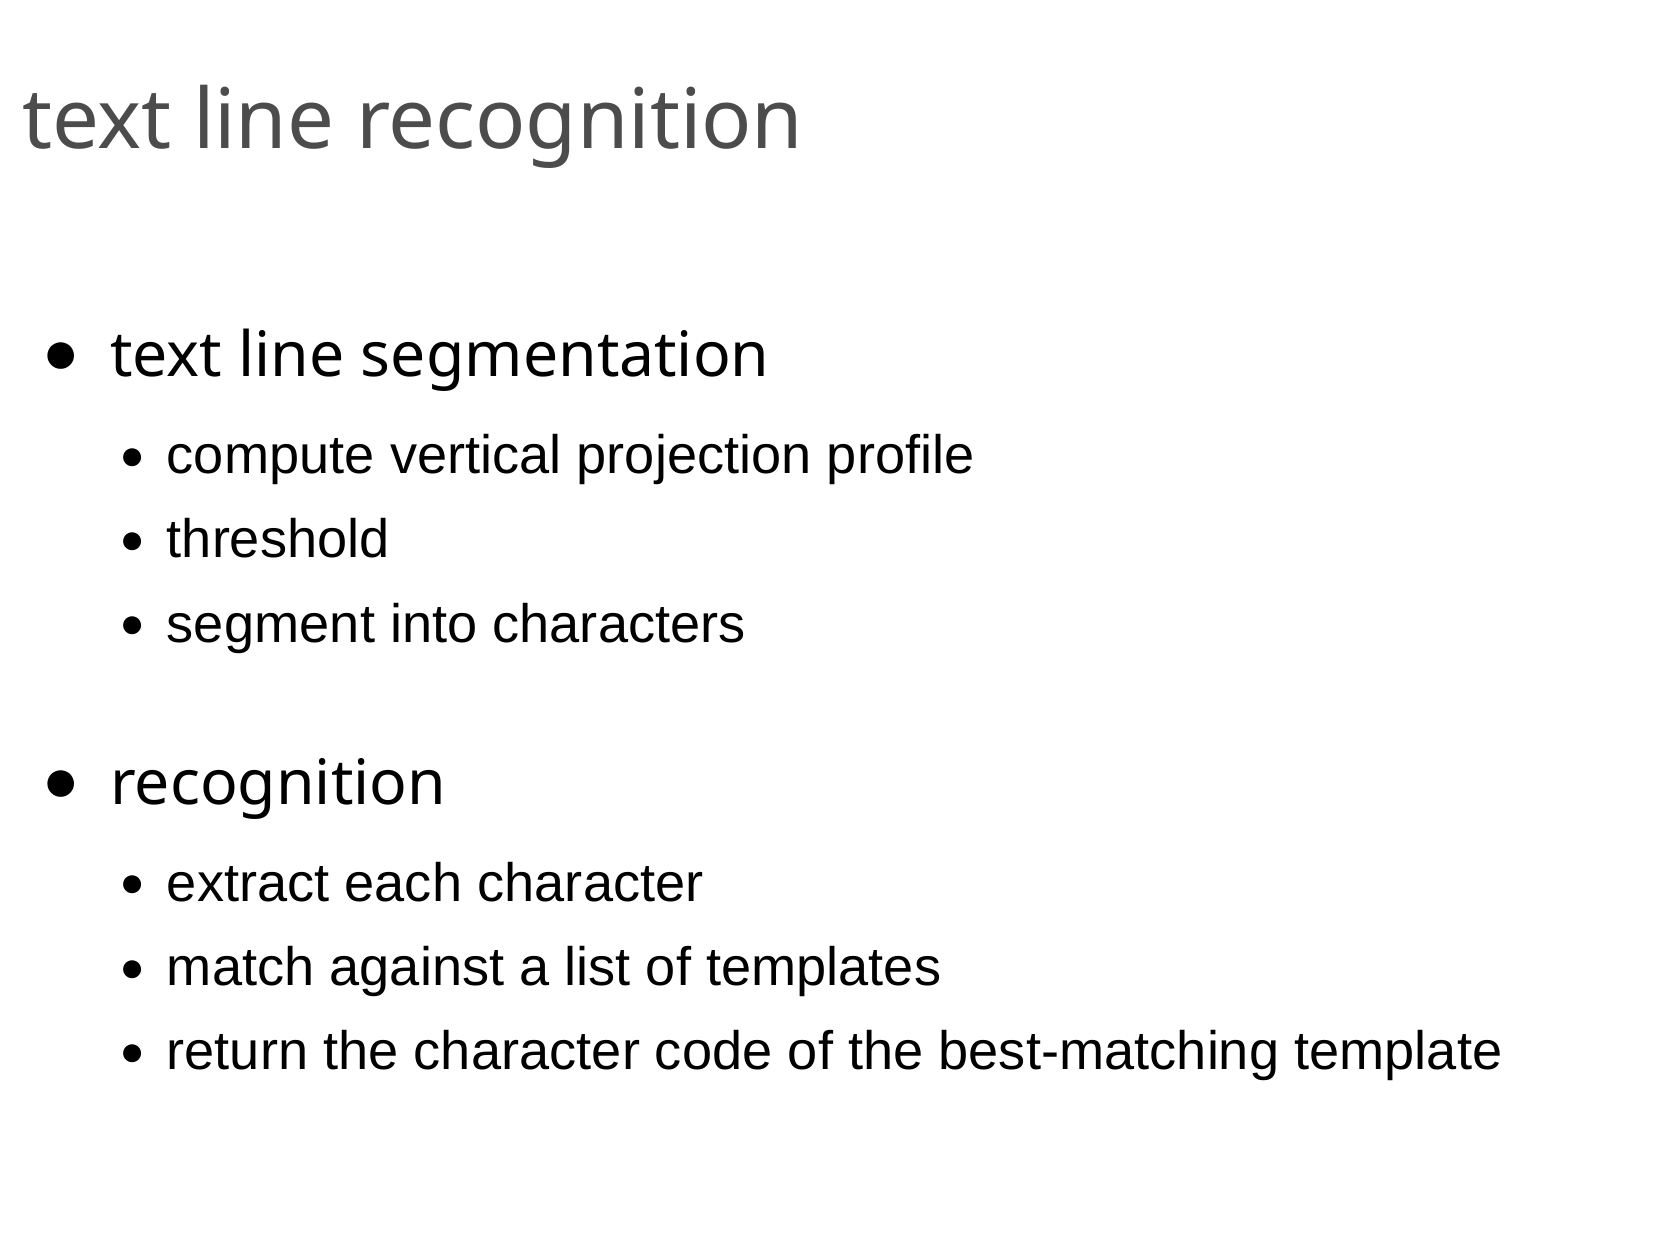

# text line recognition
text line segmentation
compute vertical projection profile
threshold
segment into characters
recognition
extract each character
match against a list of templates
return the character code of the best-matching template